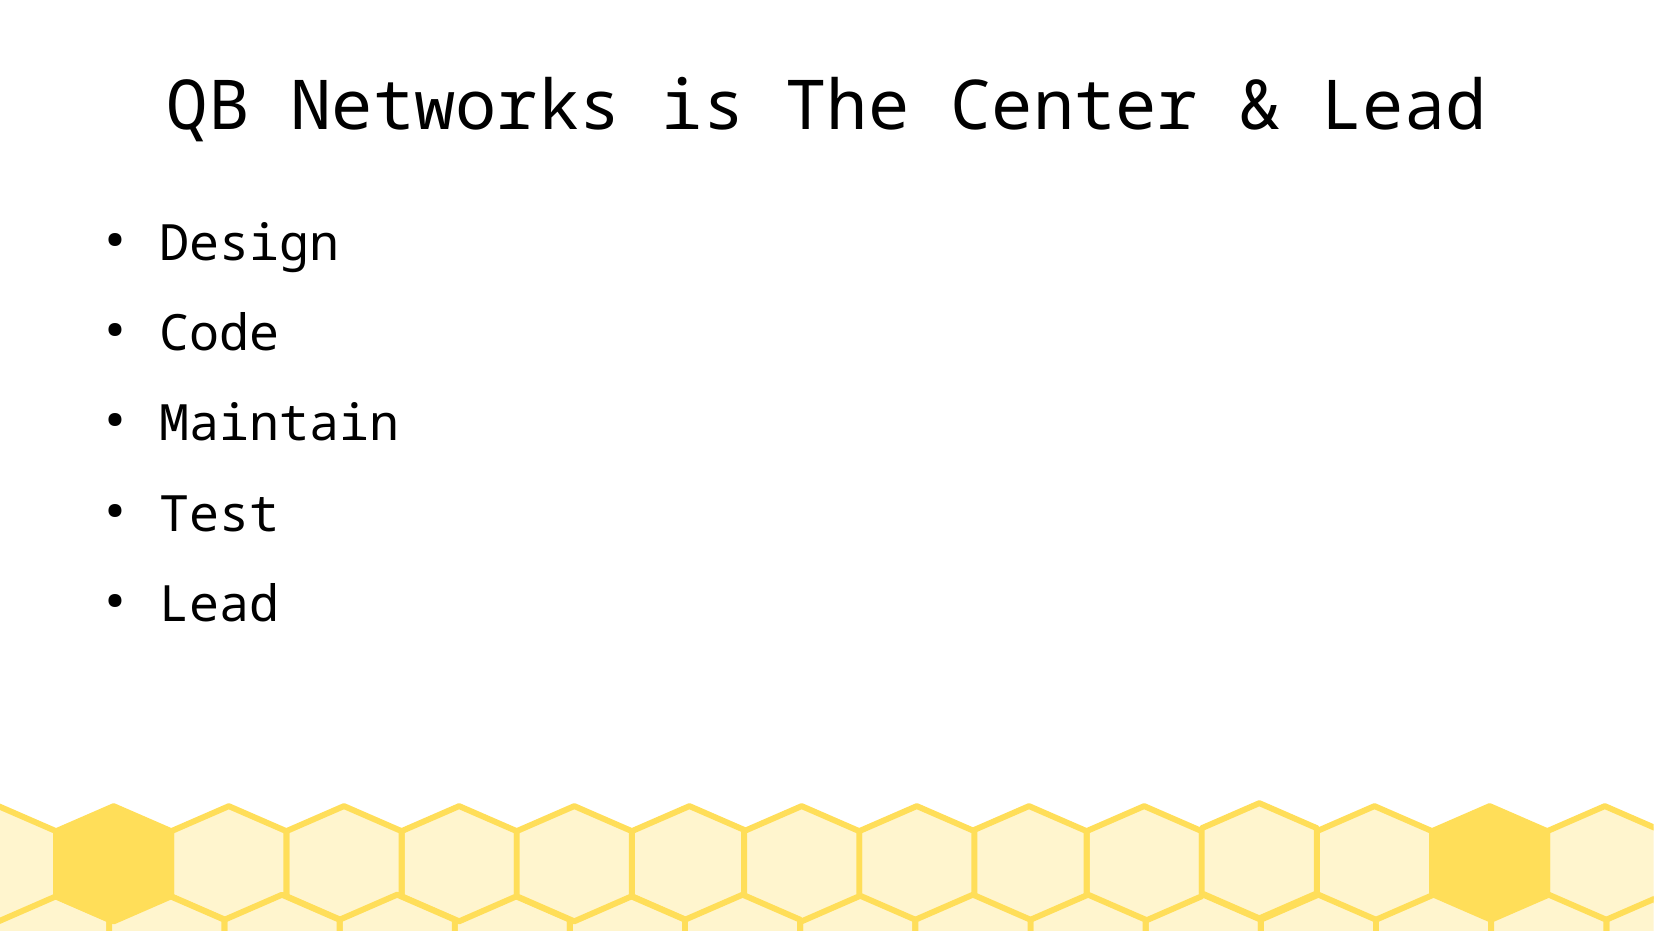

# QB Networks is The Center & Lead
Design
Code
Maintain
Test
Lead